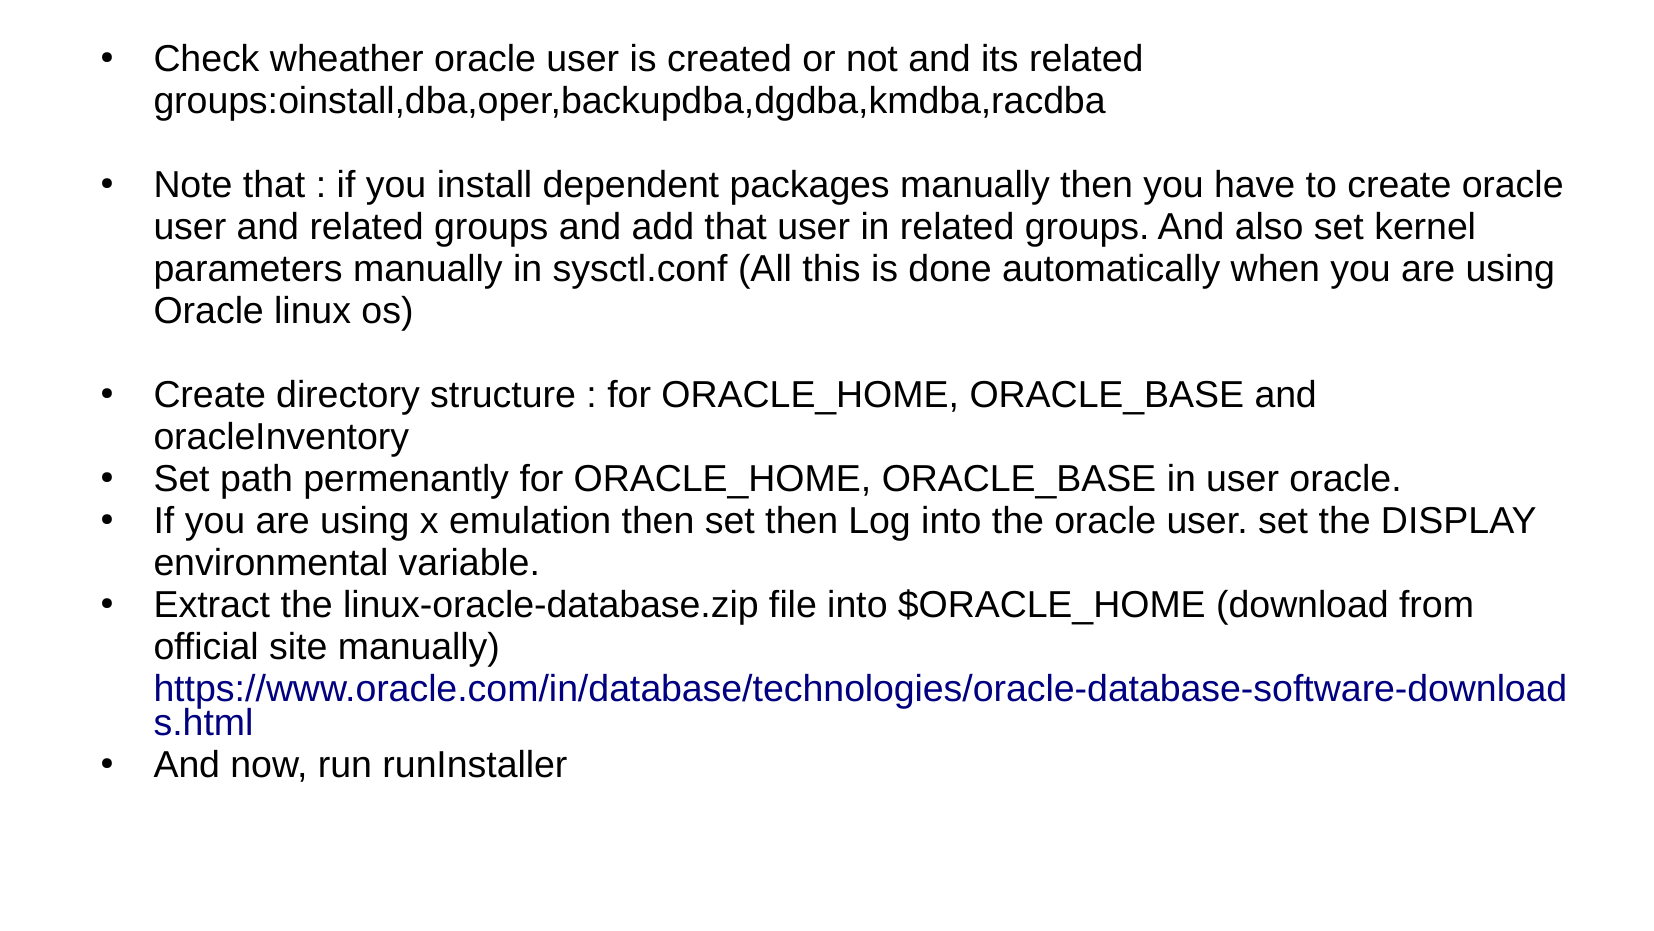

# Check wheather oracle user is created or not and its related groups:oinstall,dba,oper,backupdba,dgdba,kmdba,racdba
Note that : if you install dependent packages manually then you have to create oracle user and related groups and add that user in related groups. And also set kernel parameters manually in sysctl.conf (All this is done automatically when you are using Oracle linux os)
Create directory structure : for ORACLE_HOME, ORACLE_BASE and oracleInventory
Set path permenantly for ORACLE_HOME, ORACLE_BASE in user oracle.
If you are using x emulation then set then Log into the oracle user. set the DISPLAY environmental variable.
Extract the linux-oracle-database.zip file into $ORACLE_HOME (download from official site manually)
https://www.oracle.com/in/database/technologies/oracle-database-software-downloads.html
And now, run runInstaller